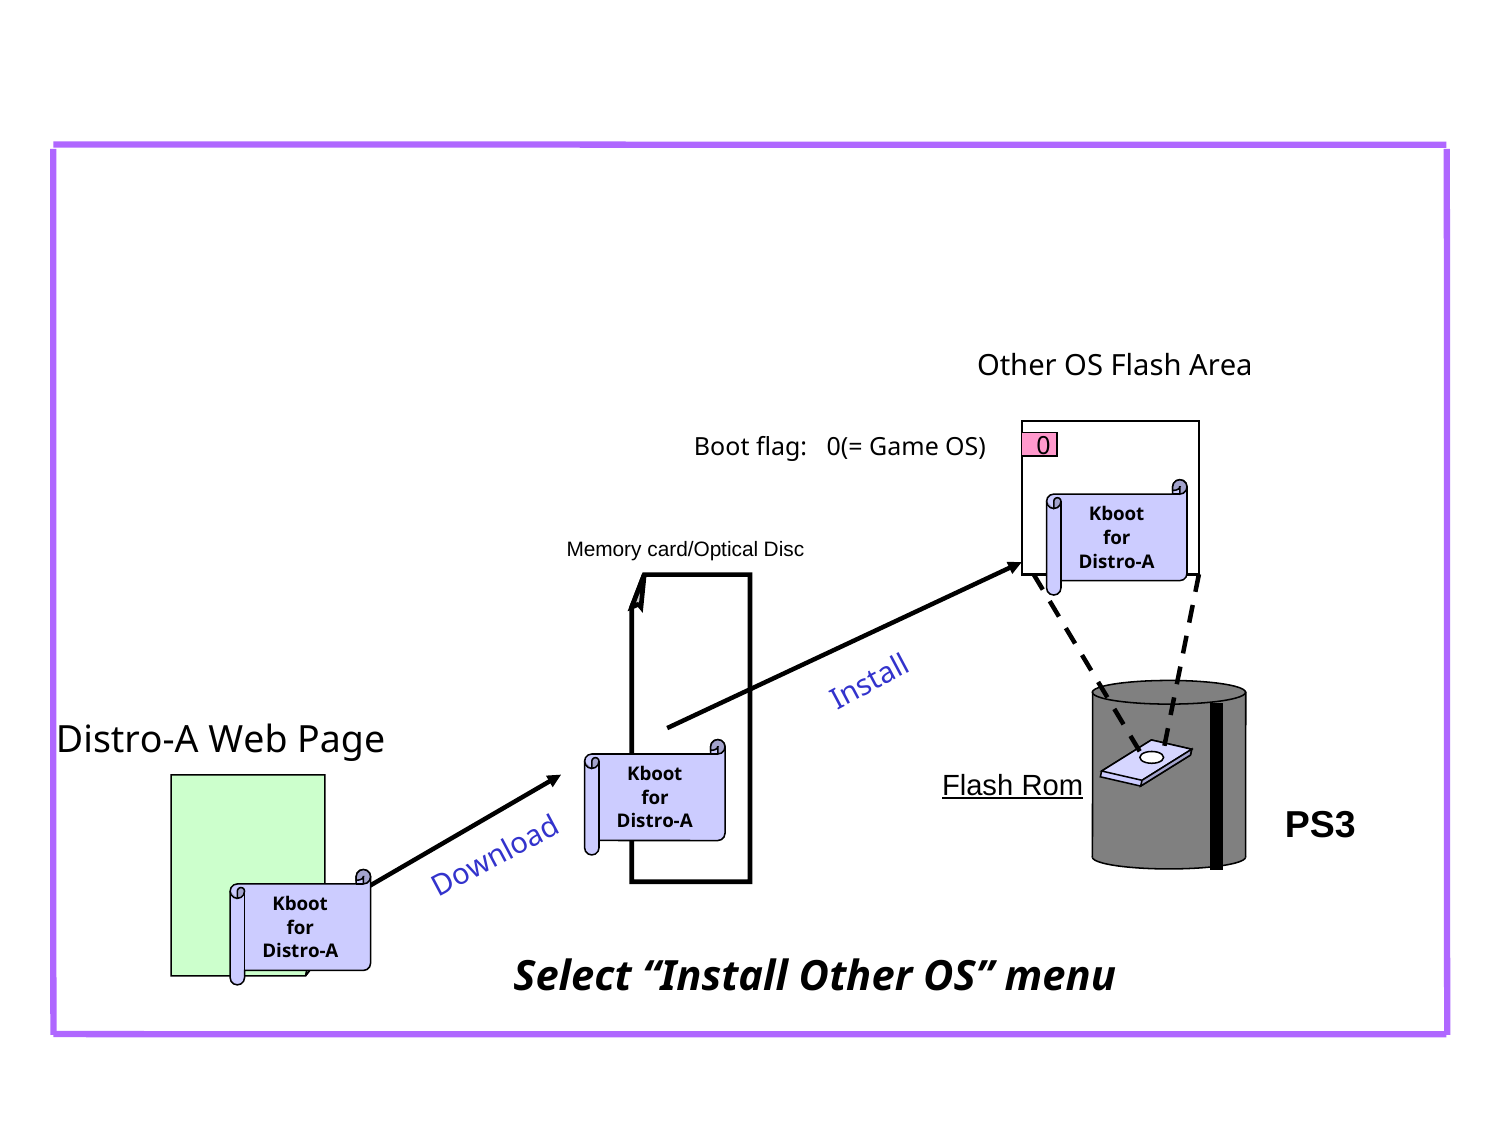

Other OS Flash Area
Boot flag: 0(= Game OS)
0
Kboot for Distro-A
Memory card/Optical Disc
Install
Distro-A Web Page
Kboot for Distro-A
Flash Rom
PS3
Download
Kboot for Distro-A
Select “Install Other OS” menu